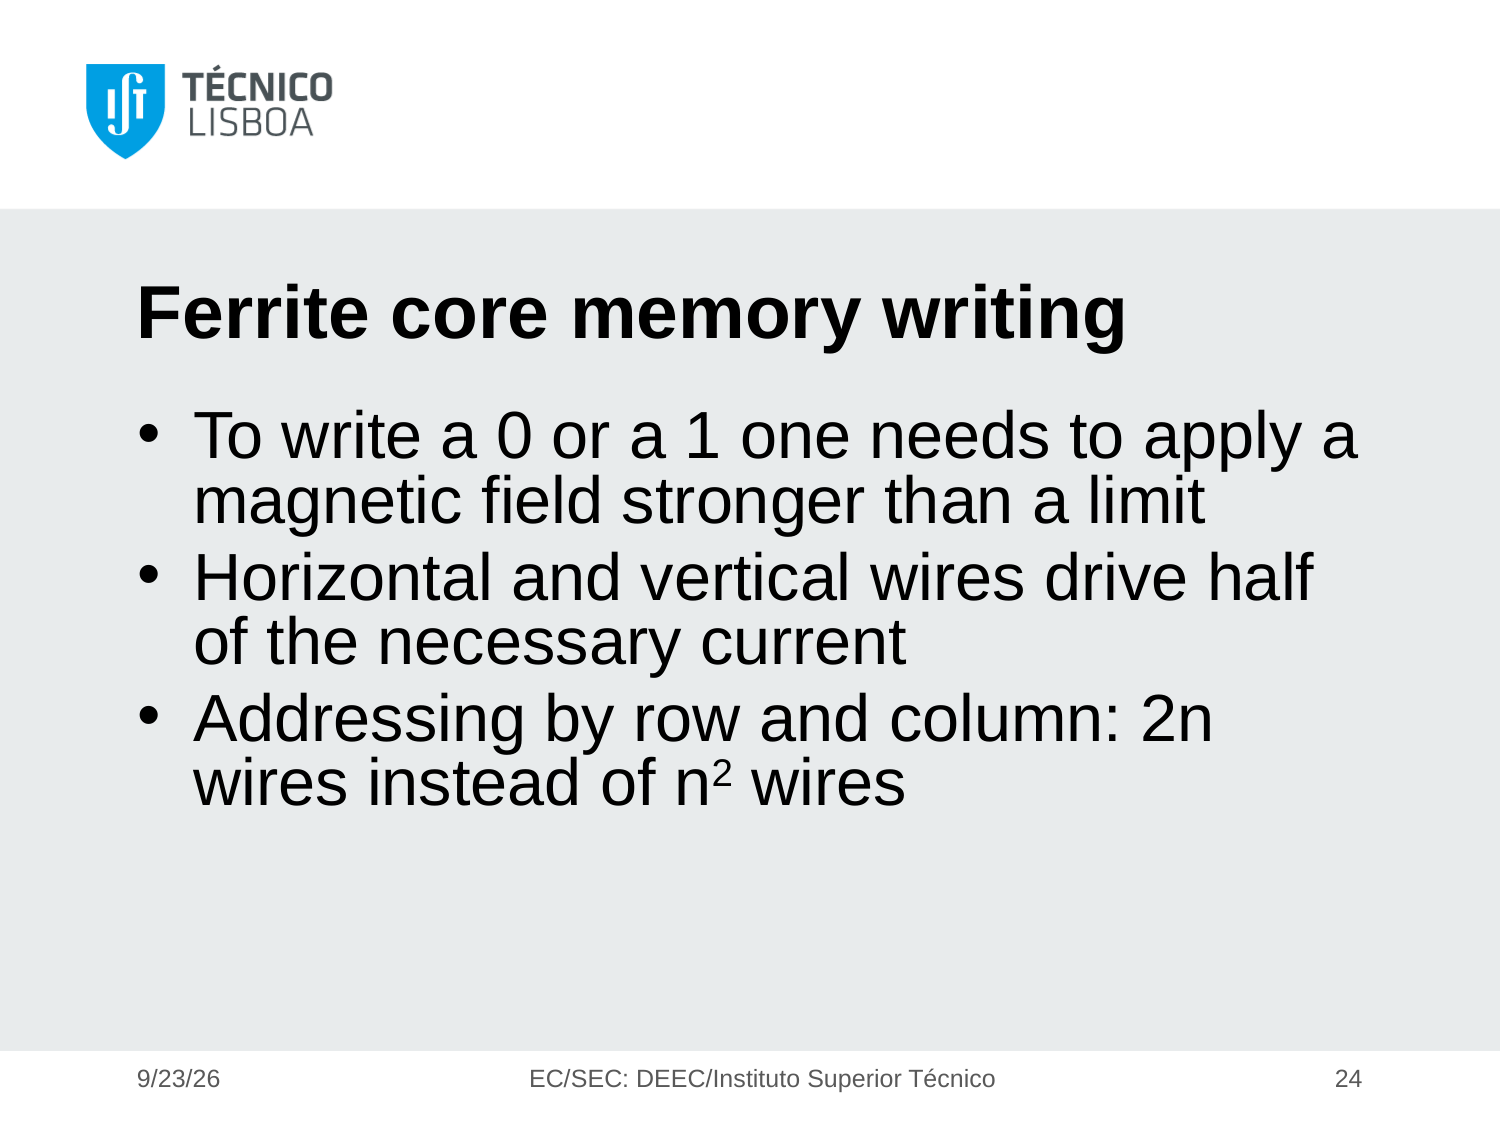

# Ferrite core memory writing
To write a 0 or a 1 one needs to apply a magnetic field stronger than a limit
Horizontal and vertical wires drive half of the necessary current
Addressing by row and column: 2n wires instead of n2 wires
EC/SEC: DEEC/Instituto Superior Técnico